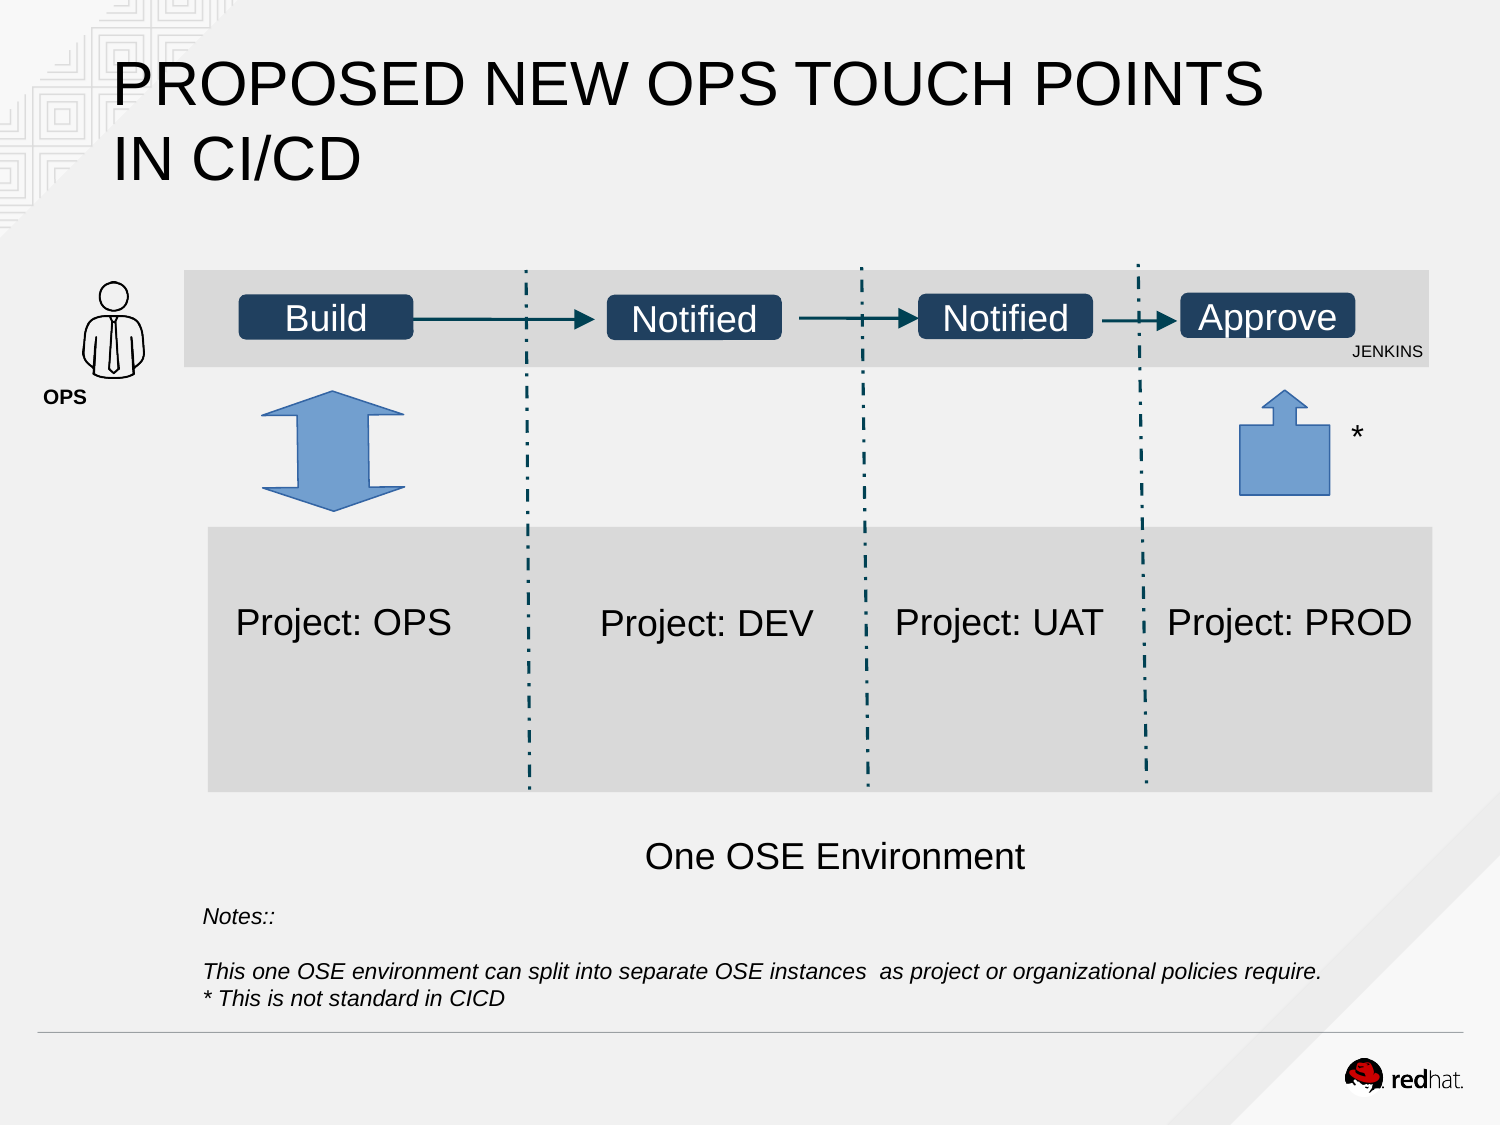

PROPOSED NEW OPS TOUCH POINTS
IN CI/CD
Approve
Notified
Build
Notified
JENKINS
OPS
*
Project: OPS
Project: UAT
Project: PROD
Project: DEV
One OSE Environment
Notes::
This one OSE environment can split into separate OSE instances as project or organizational policies require.
* This is not standard in CICD